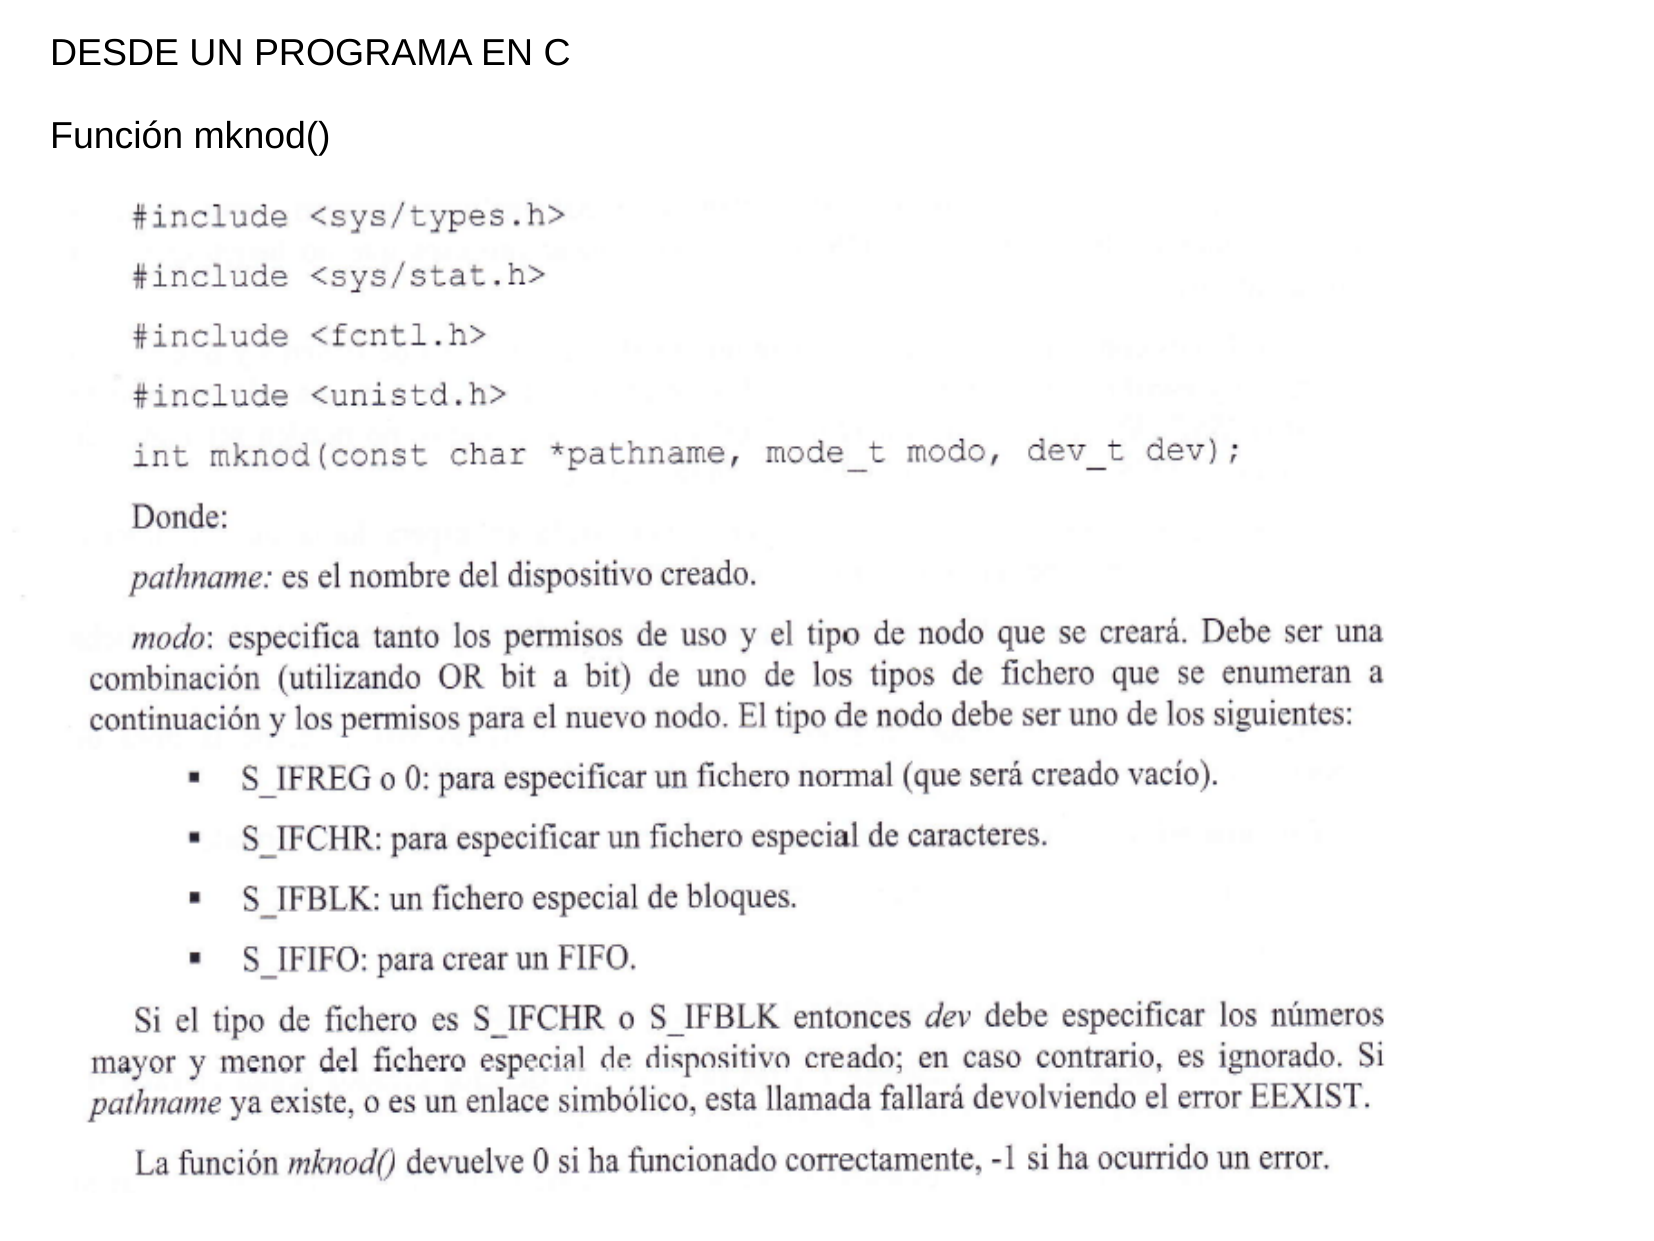

DESDE UN PROGRAMA EN C
Función mknod()